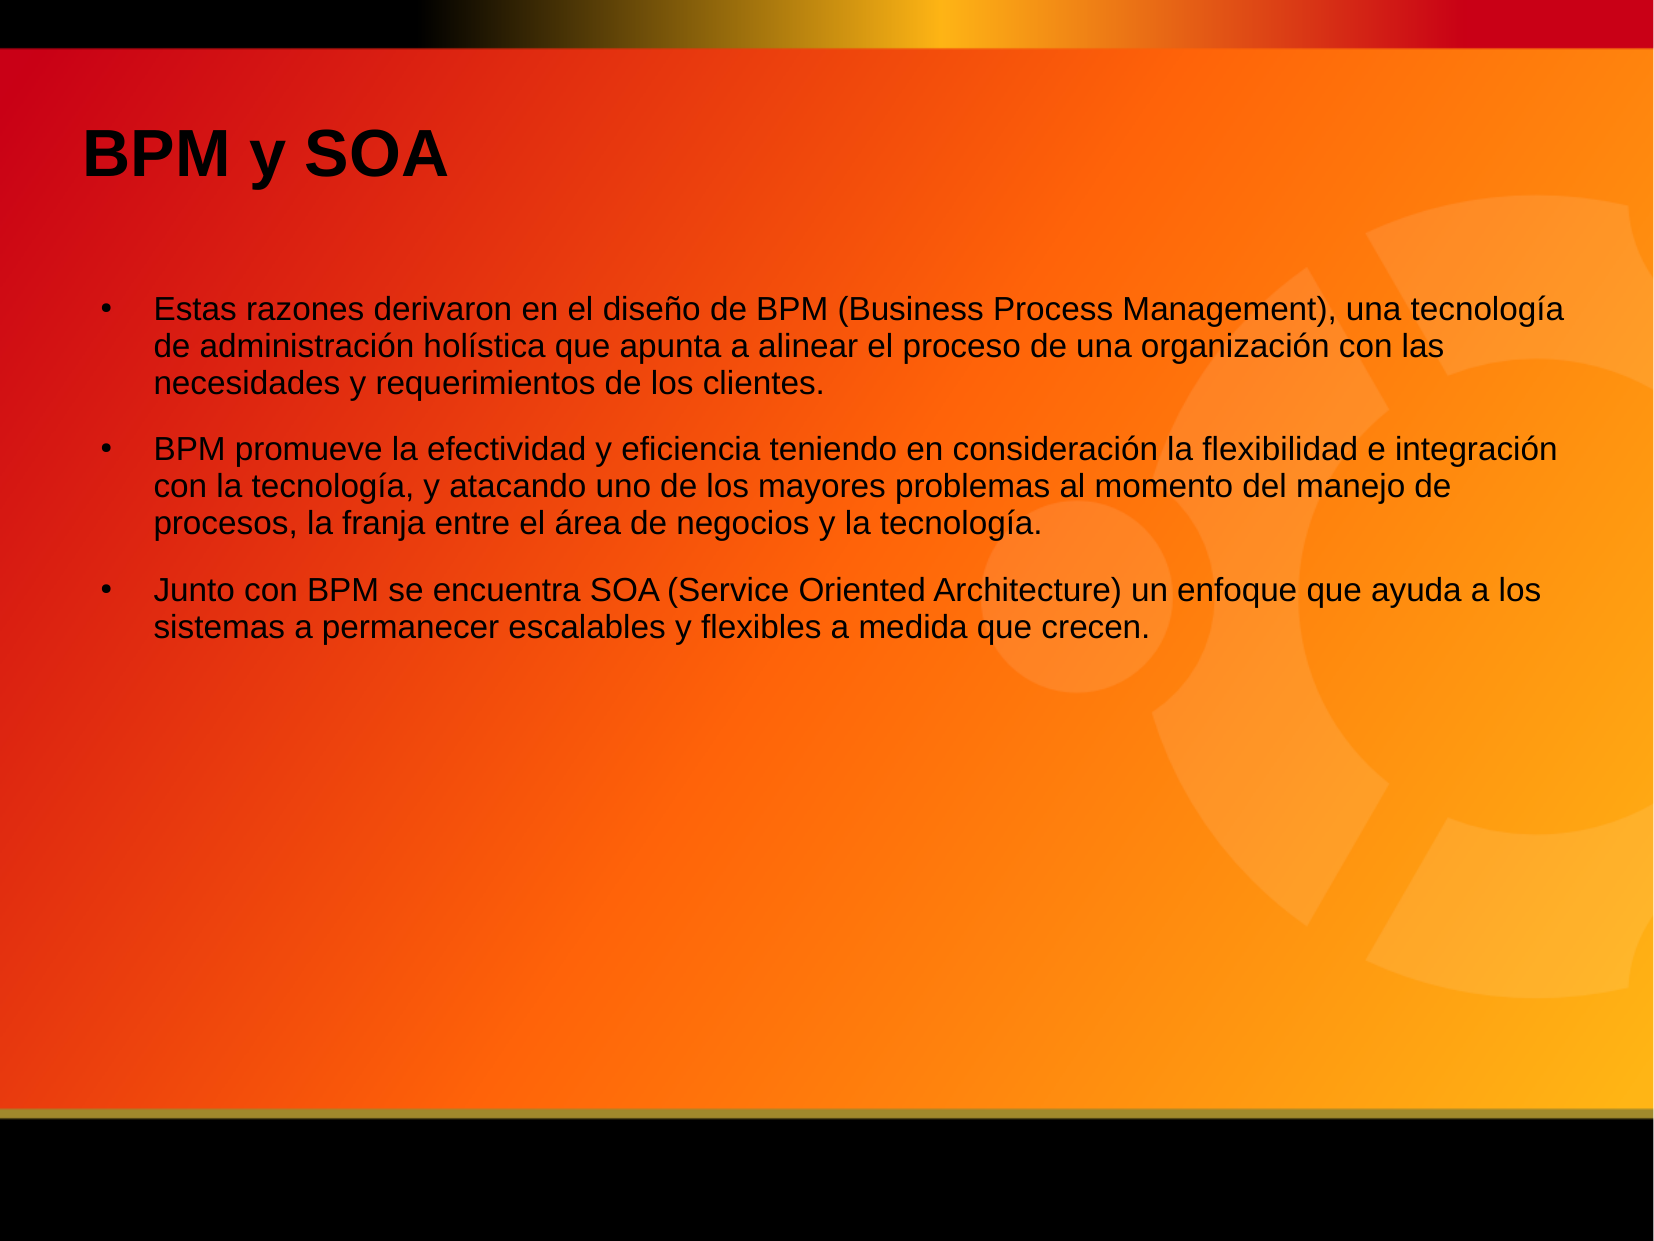

# BPM y SOA
Estas razones derivaron en el diseño de BPM (Business Process Management), una tecnología de administración holística que apunta a alinear el proceso de una organización con las necesidades y requerimientos de los clientes.
BPM promueve la efectividad y eficiencia teniendo en consideración la flexibilidad e integración con la tecnología, y atacando uno de los mayores problemas al momento del manejo de procesos, la franja entre el área de negocios y la tecnología.
Junto con BPM se encuentra SOA (Service Oriented Architecture) un enfoque que ayuda a los sistemas a permanecer escalables y flexibles a medida que crecen.